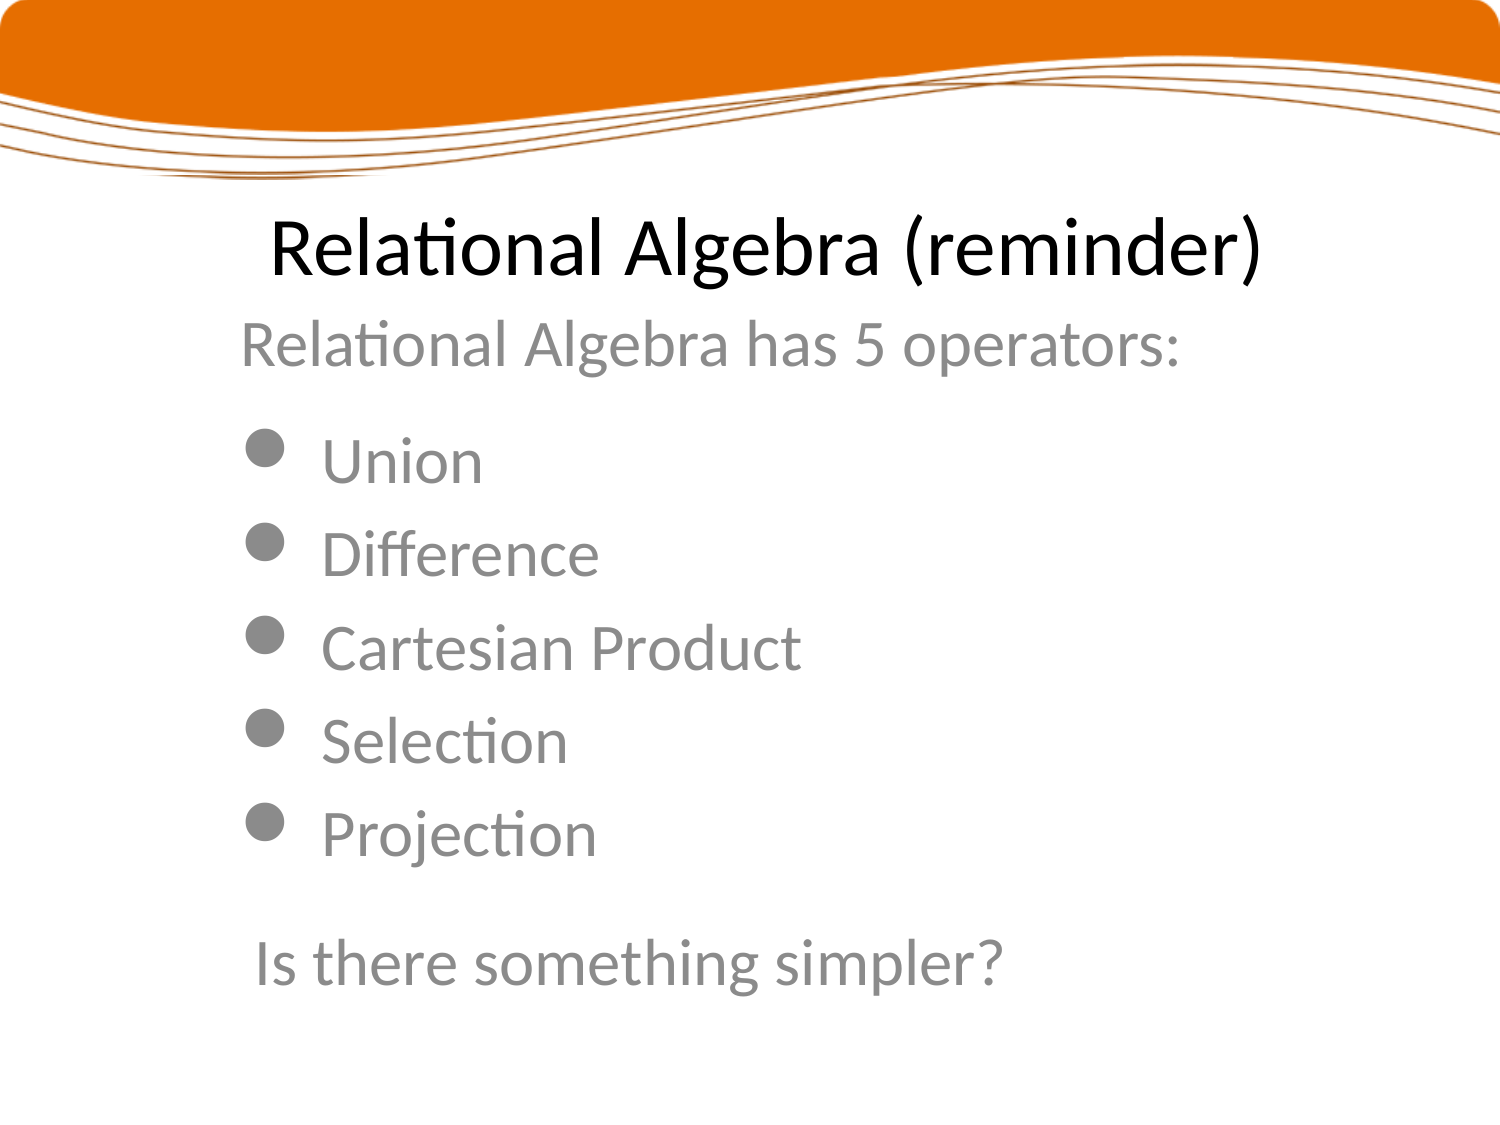

Relational Algebra (reminder)
# Relational Algebra has 5 operators:
 Union
 Difference
 Cartesian Product
 Selection
 Projection
Is there something simpler?